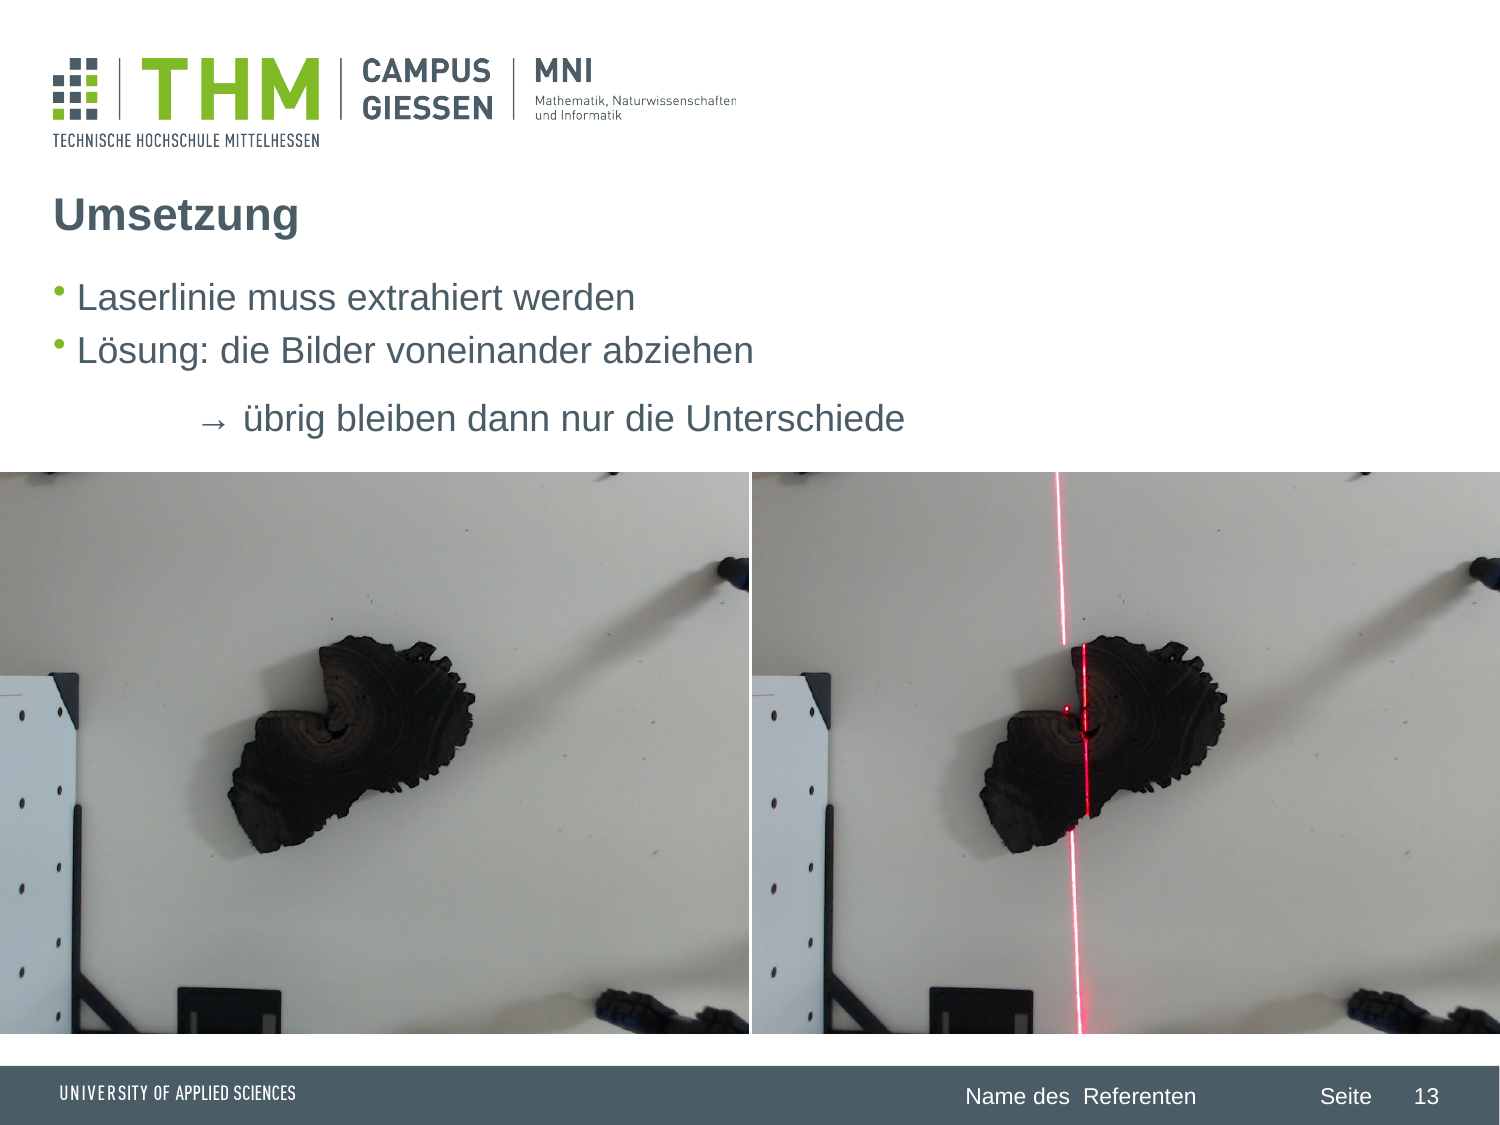

Umsetzung
# Laserlinie muss extrahiert werden
 Lösung: die Bilder voneinander abziehen
→ übrig bleiben dann nur die Unterschiede